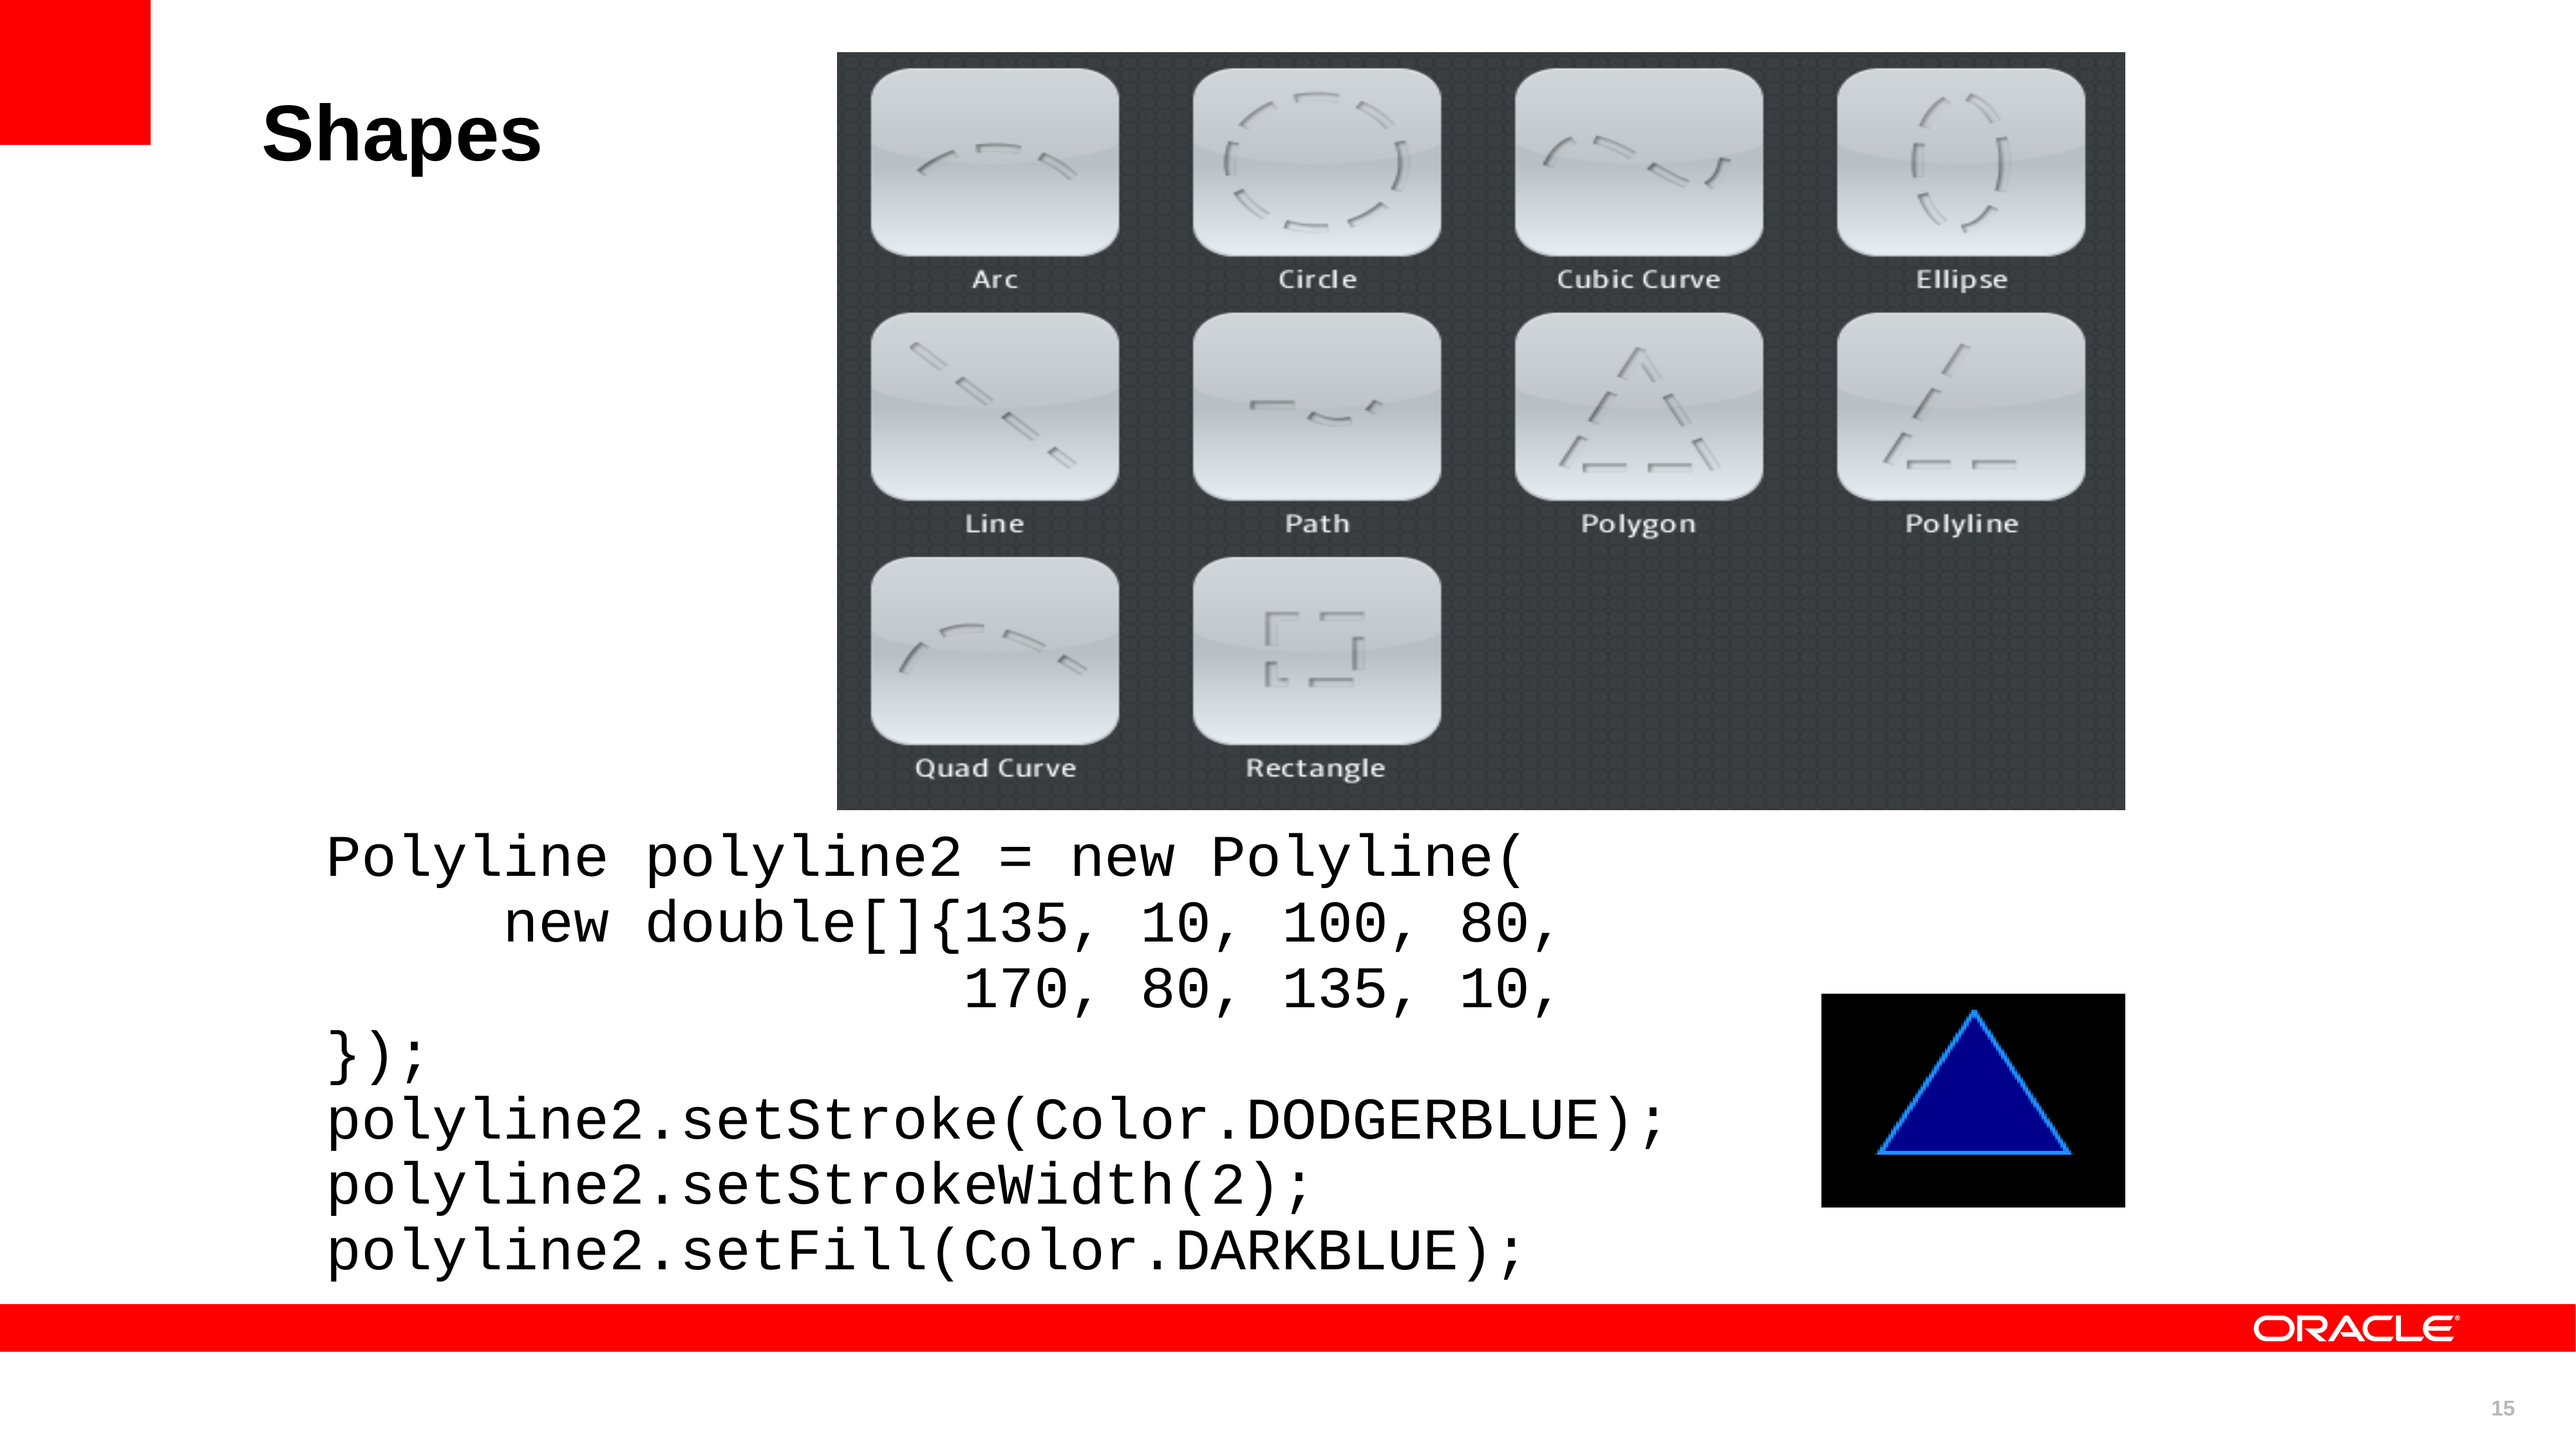

# Shapes
Polyline polyline2 = new Polyline(
 new double[]{135, 10, 100, 80,
 170, 80, 135, 10,
});
polyline2.setStroke(Color.DODGERBLUE);
polyline2.setStrokeWidth(2);
polyline2.setFill(Color.DARKBLUE);